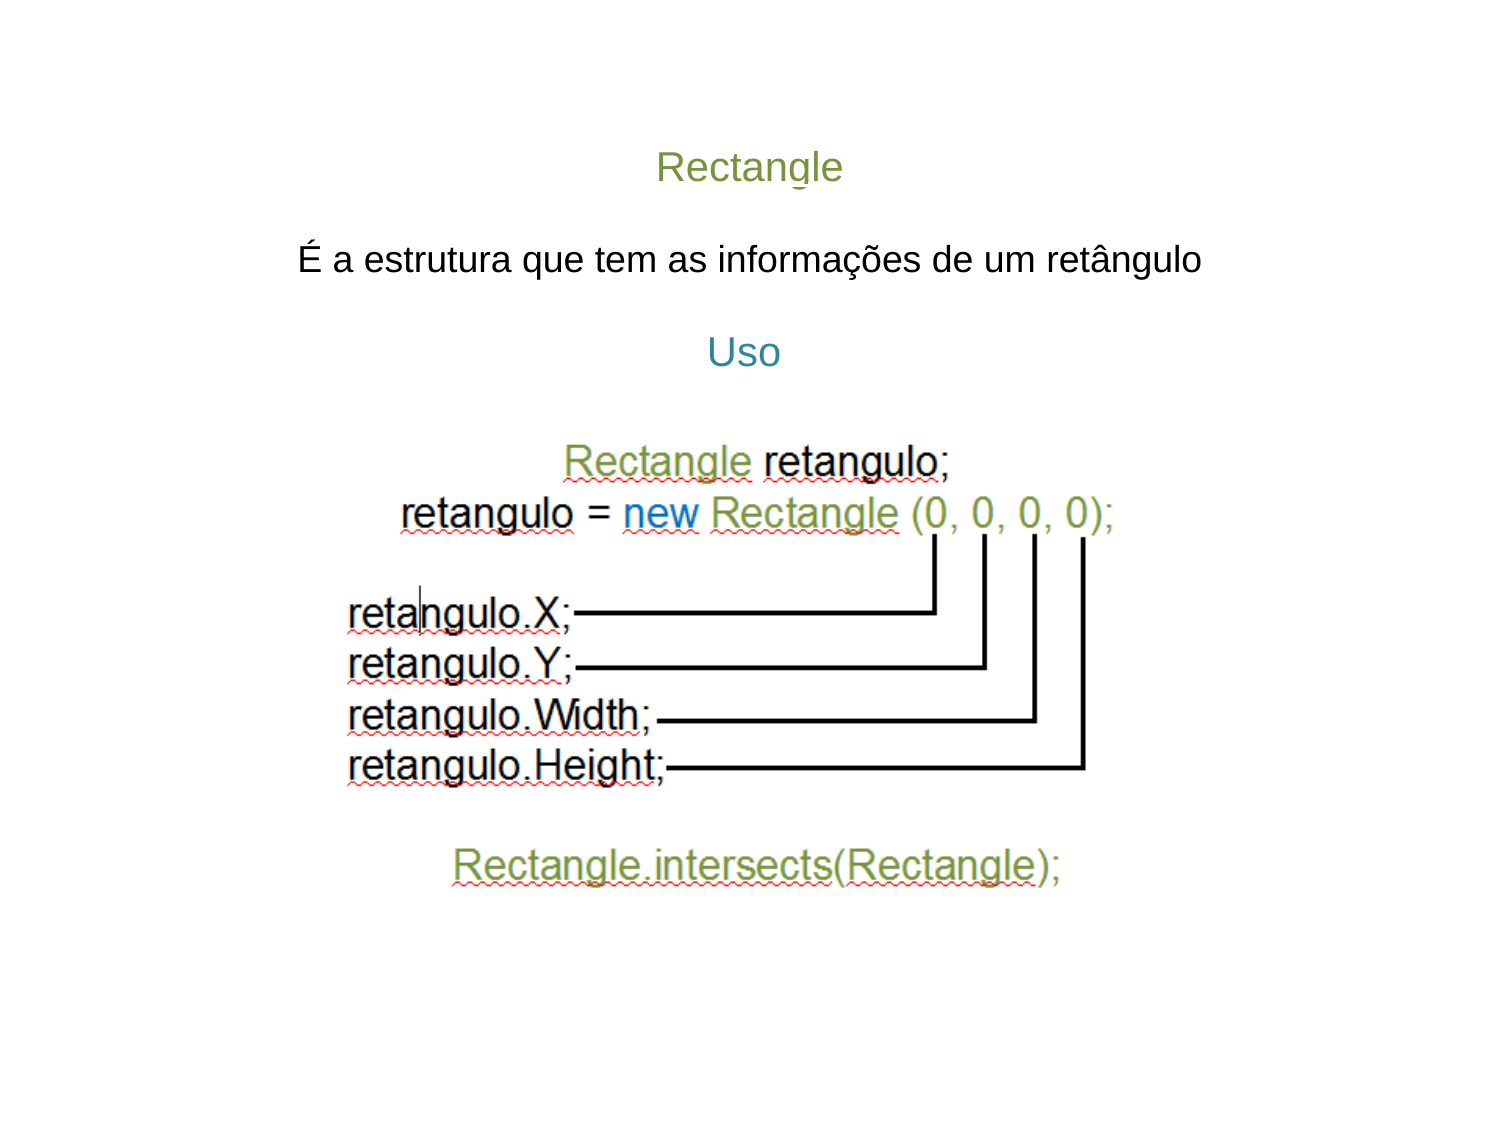

Rectangle
É a estrutura que tem as informações de um retângulo
Uso